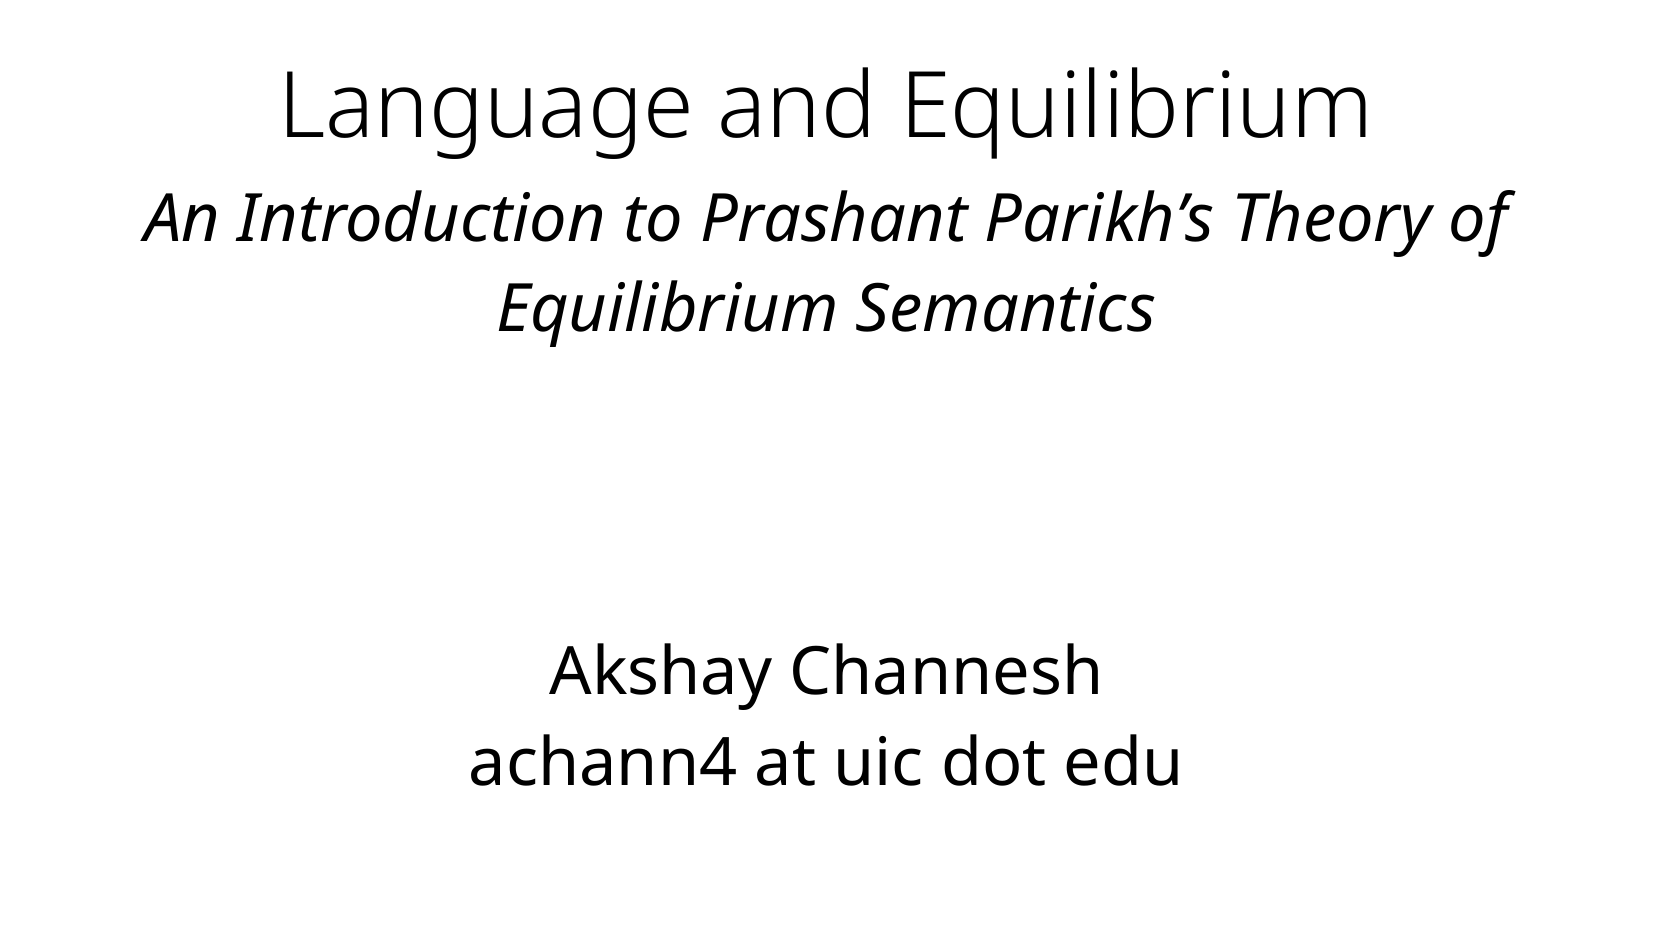

# Language and Equilibrium
An Introduction to Prashant Parikh’s Theory of Equilibrium Semantics
Akshay Channesh
achann4 at uic dot edu